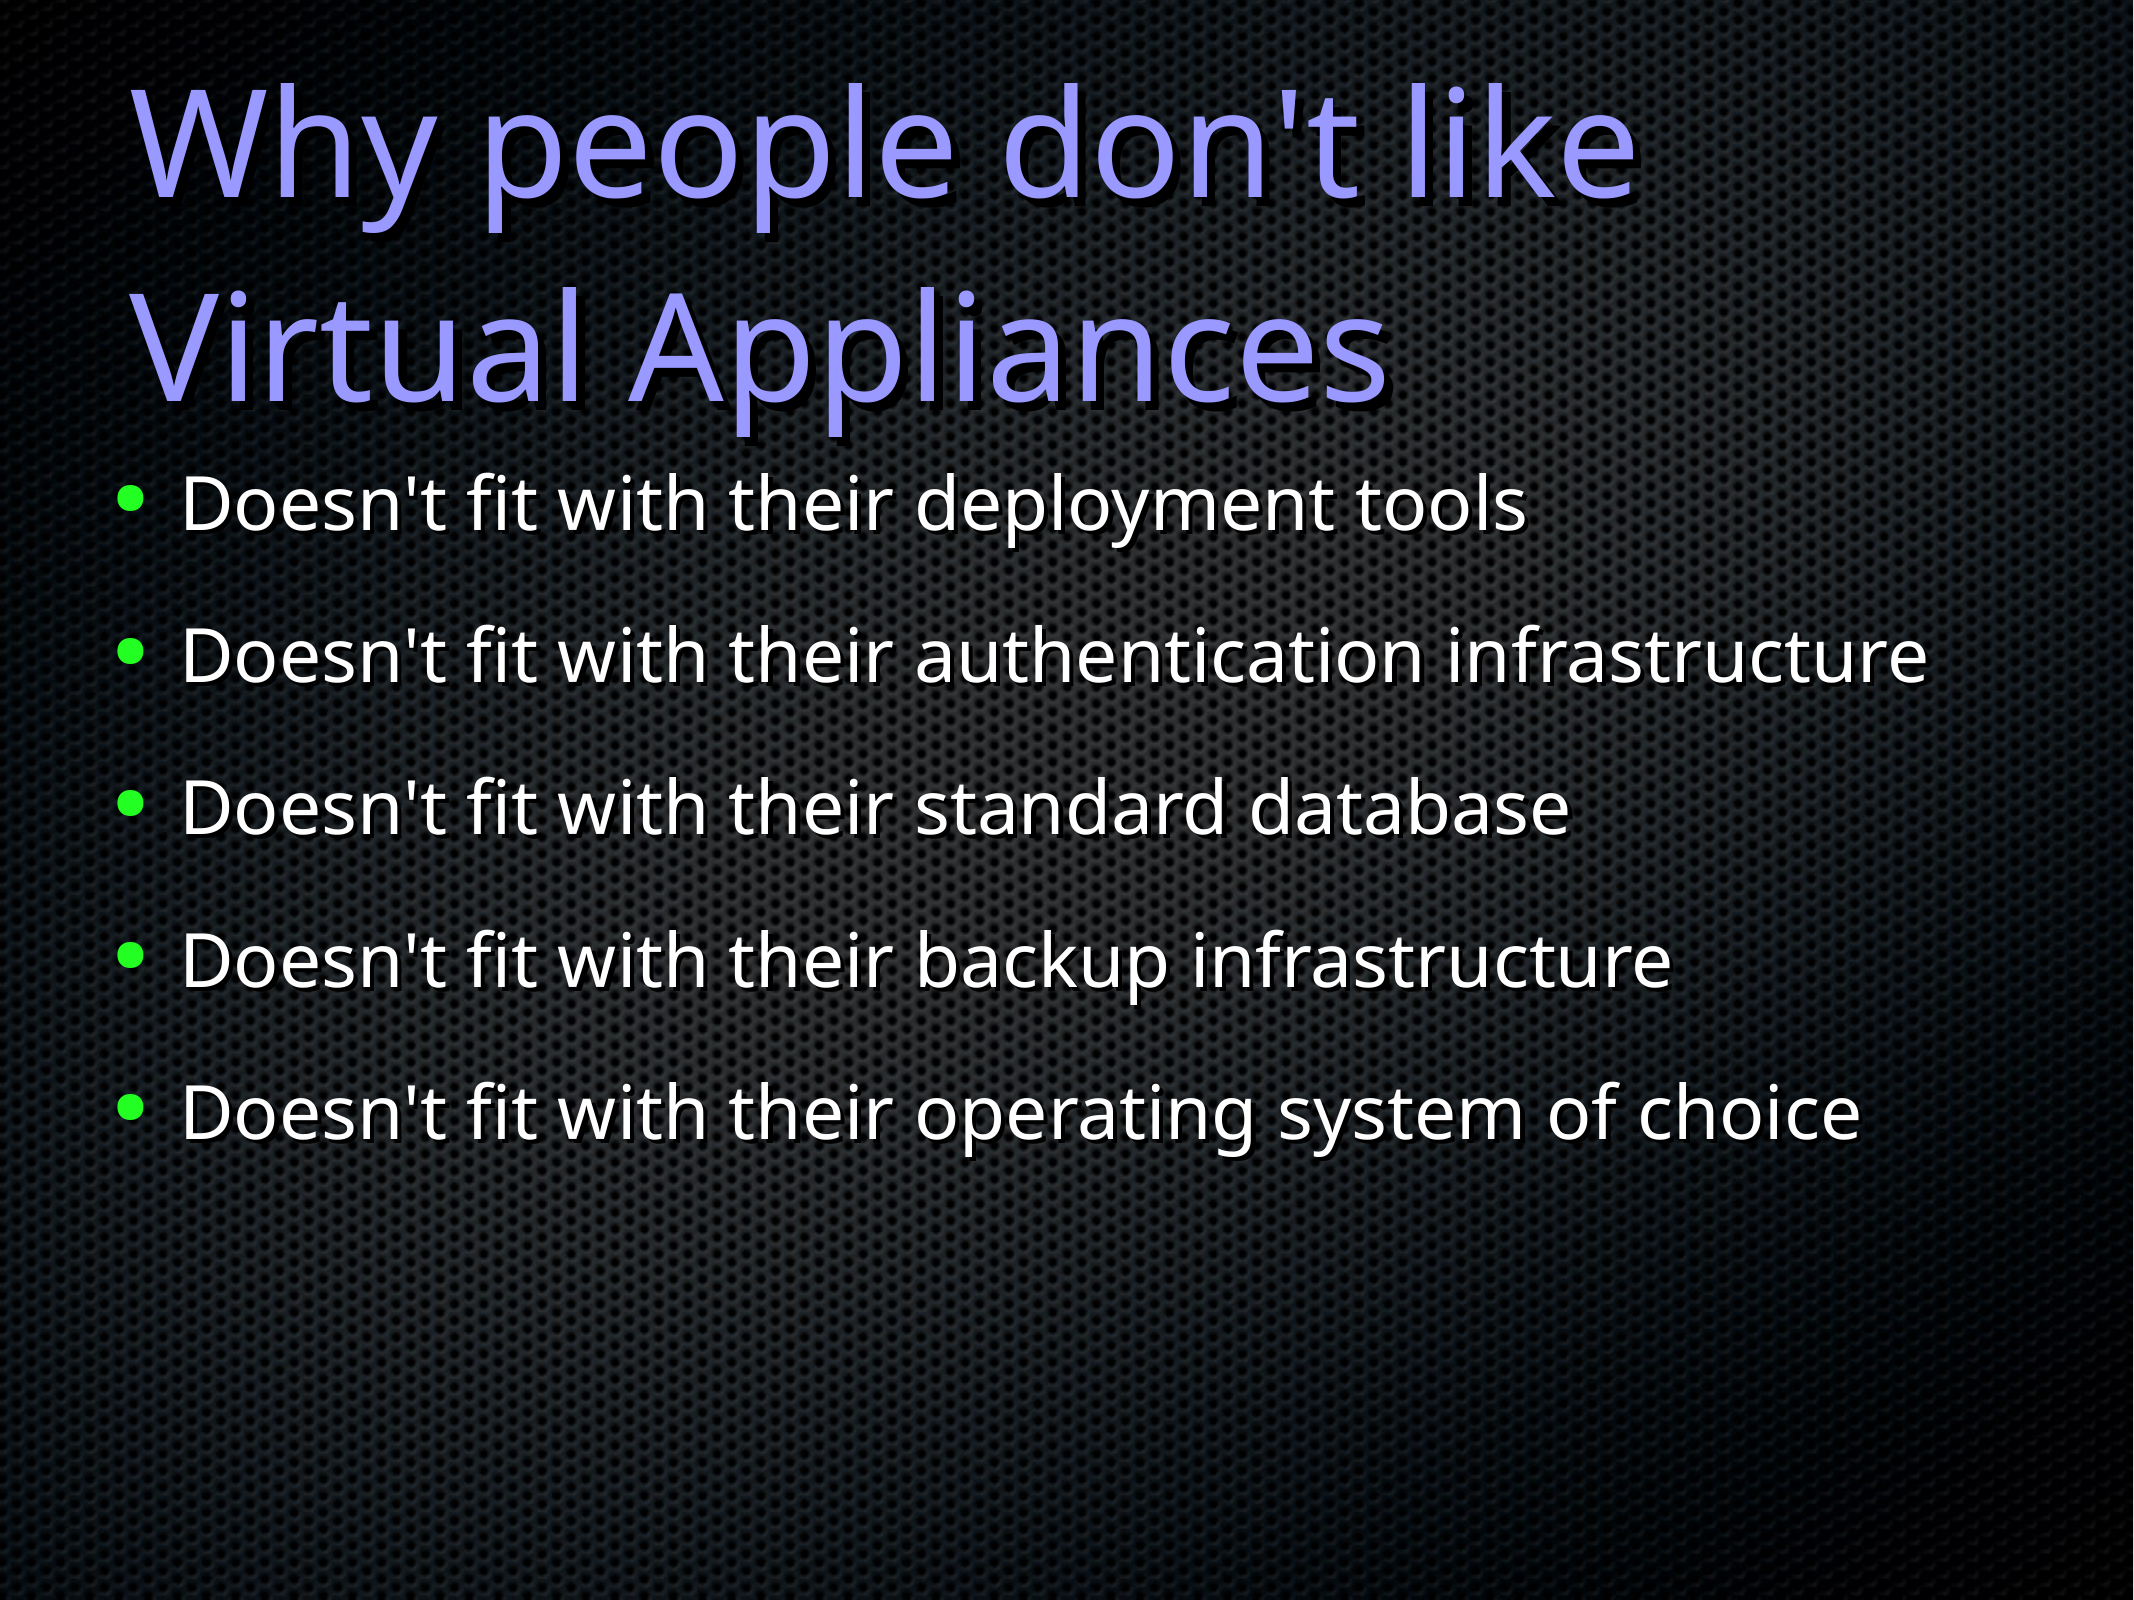

# Why people don't like Virtual Appliances
Doesn't fit with their deployment tools
Doesn't fit with their authentication infrastructure
Doesn't fit with their standard database
Doesn't fit with their backup infrastructure
Doesn't fit with their operating system of choice